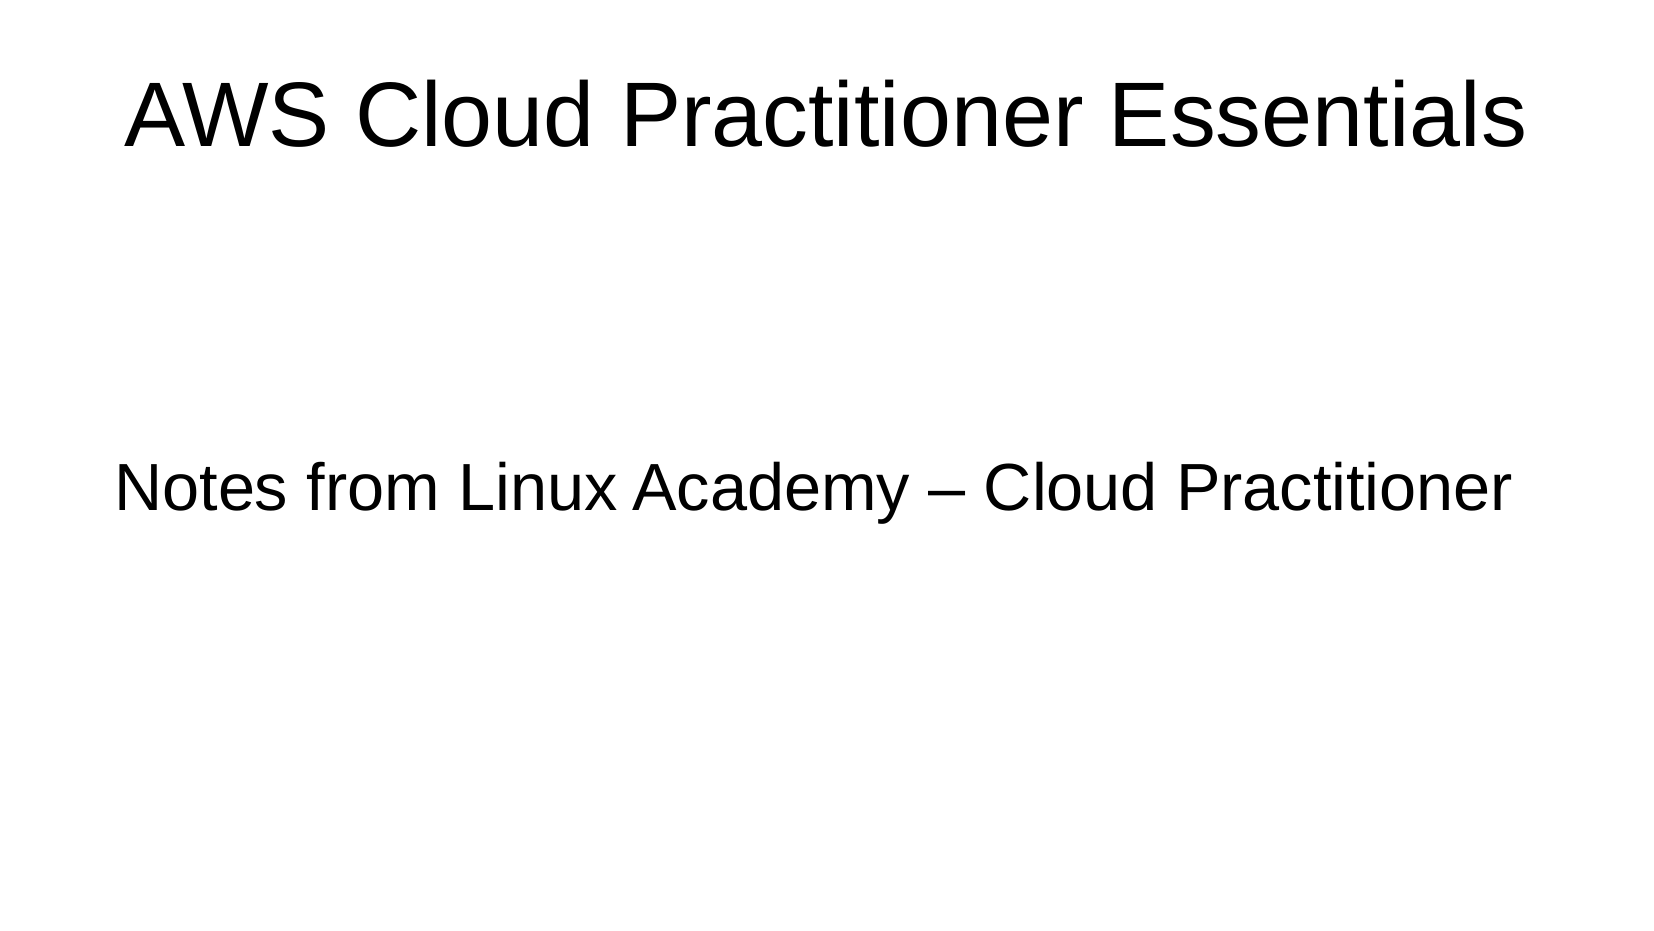

# AWS Cloud Practitioner Essentials
Notes from Linux Academy – Cloud Practitioner